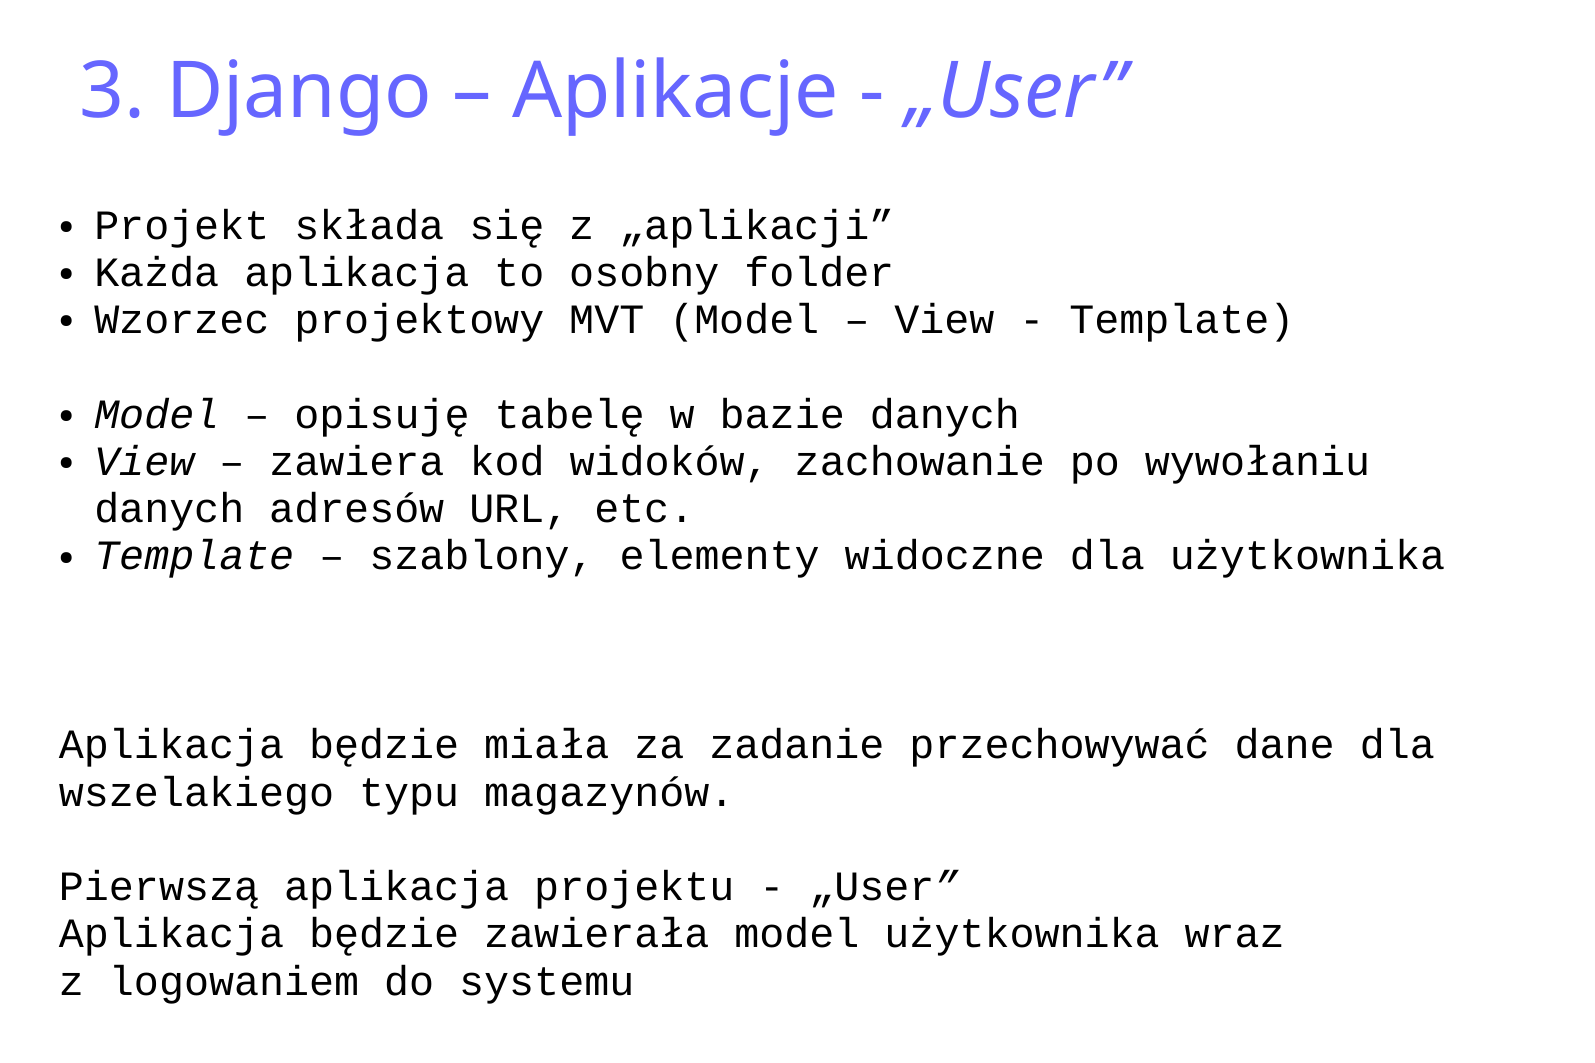

# 3. Django – Aplikacje - „User”
Projekt składa się z „aplikacji”
Każda aplikacja to osobny folder
Wzorzec projektowy MVT (Model – View - Template)
Model – opisuję tabelę w bazie danych
View – zawiera kod widoków, zachowanie po wywołaniu danych adresów URL, etc.
Template – szablony, elementy widoczne dla użytkownika
Aplikacja będzie miała za zadanie przechowywać dane dla wszelakiego typu magazynów.
Pierwszą aplikacja projektu - „User”
Aplikacja będzie zawierała model użytkownika wraz z logowaniem do systemu